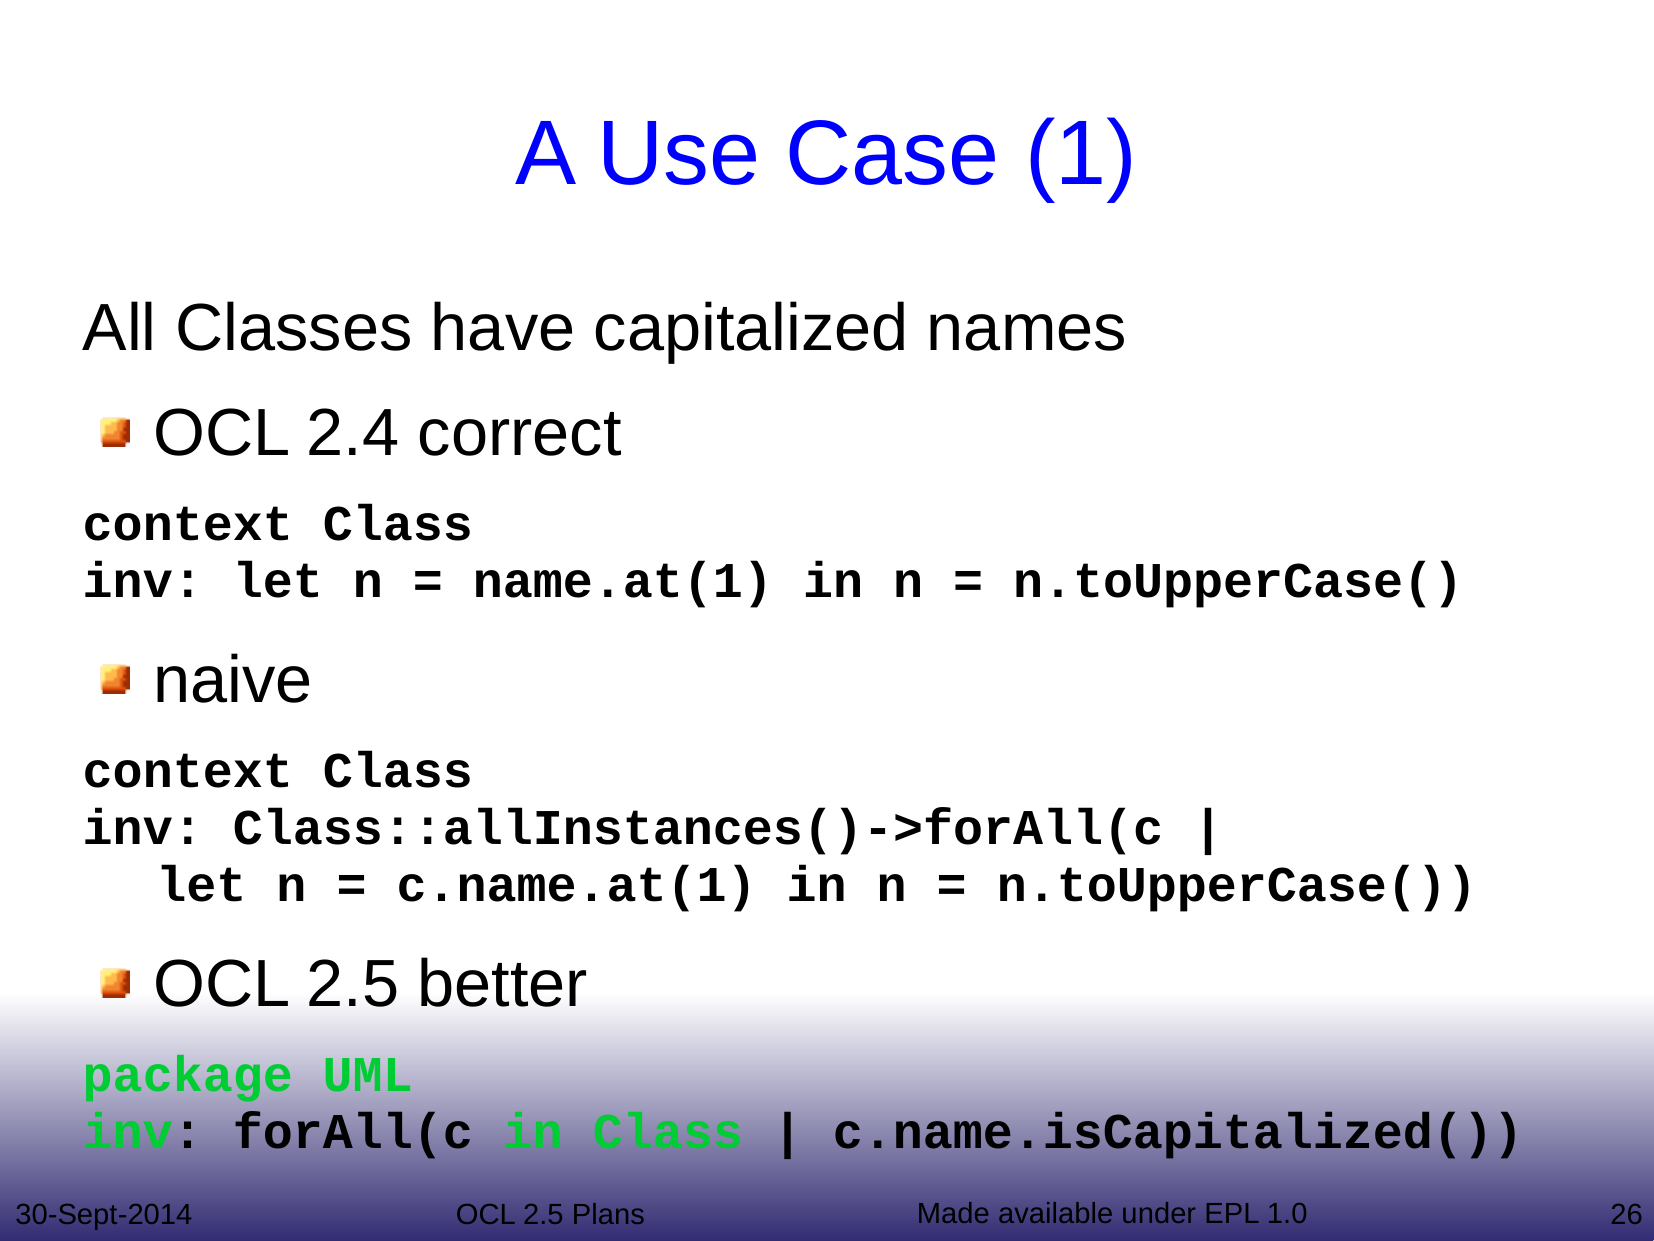

# A Use Case (1)
All Classes have capitalized names
OCL 2.4 correct
context Class
inv: let n = name.at(1) in n = n.toUpperCase()
naive
context Class
inv: Class::allInstances()->forAll(c |
	let n = c.name.at(1) in n = n.toUpperCase())
OCL 2.5 better
package UML
inv: forAll(c in Class | c.name.isCapitalized())
30-Sept-2014
OCL 2.5 Plans
26